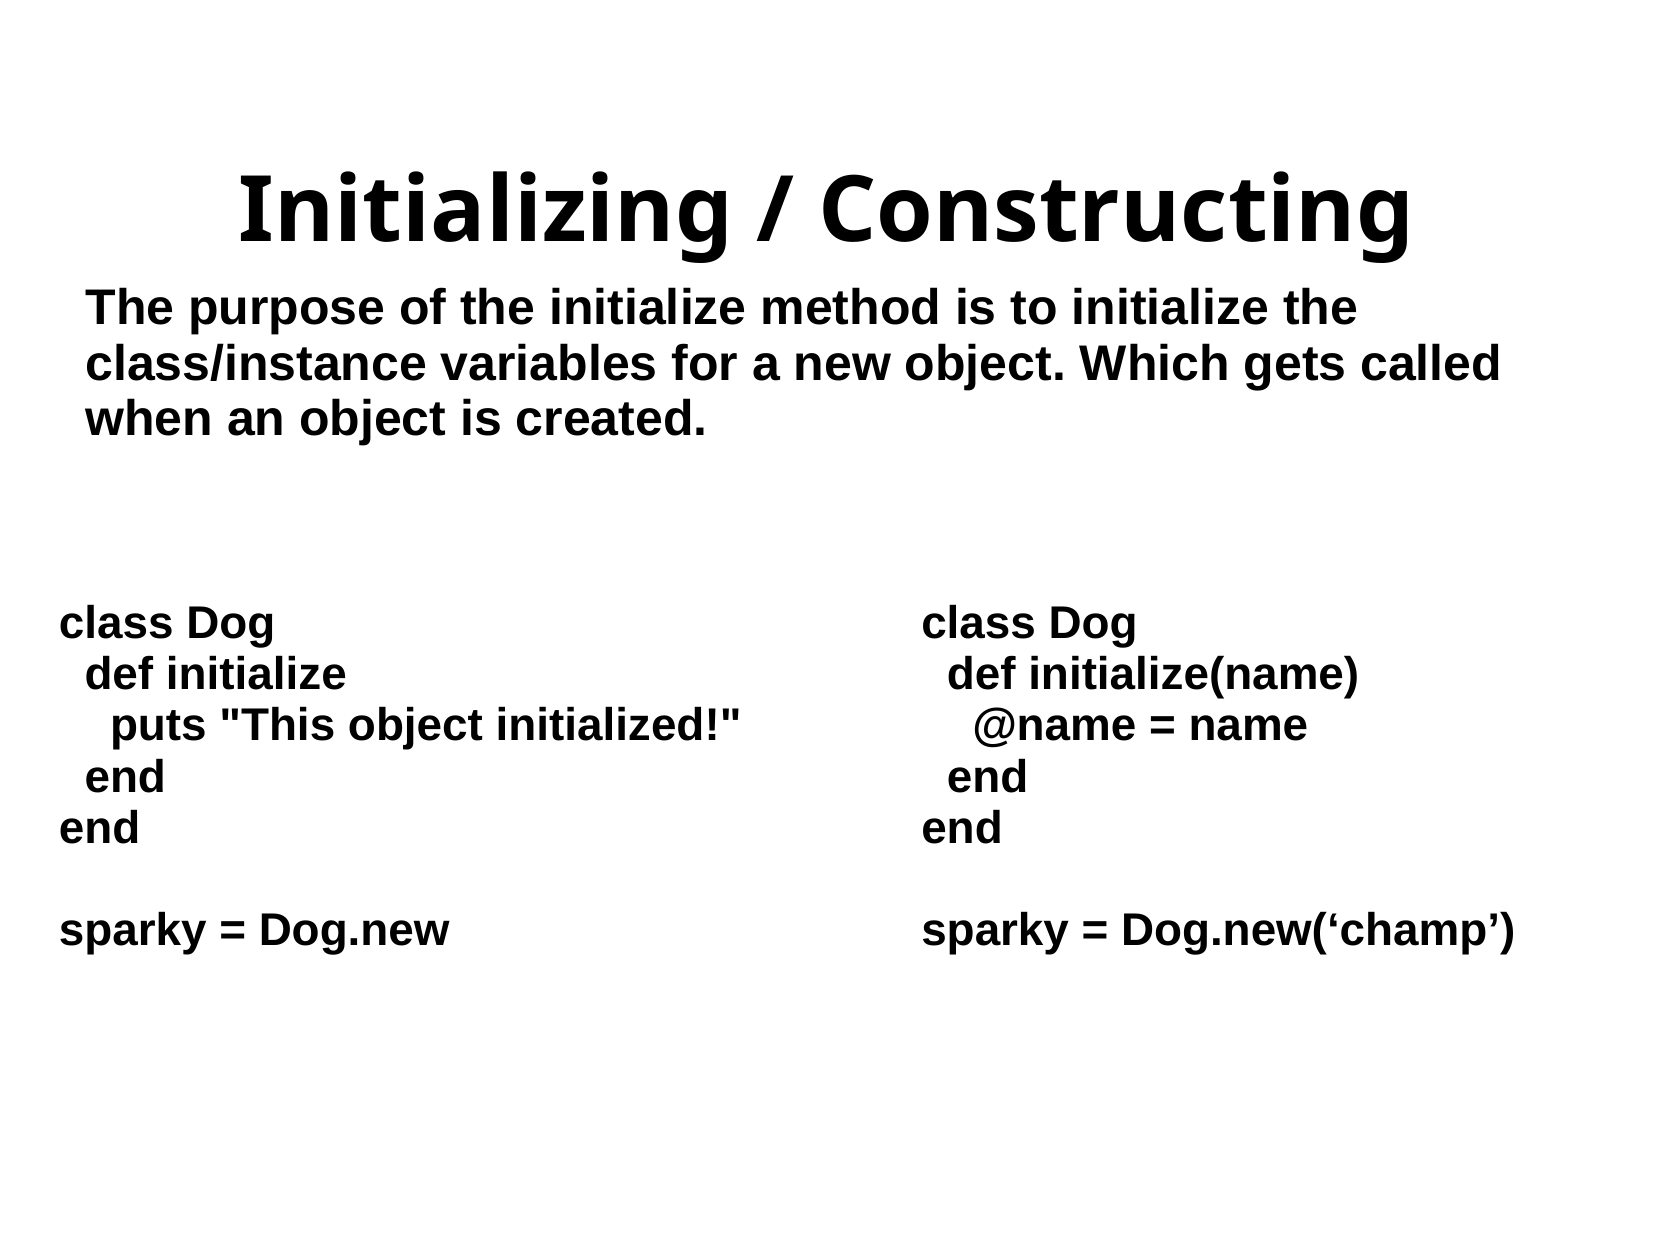

# Initializing / Constructing
The purpose of the initialize method is to initialize the class/instance variables for a new object. Which gets called when an object is created.
class Dog
 def initialize
 puts "This object initialized!"
 end
end
sparky = Dog.new
class Dog
 def initialize(name)
 @name = name
 end
end
sparky = Dog.new(‘champ’)